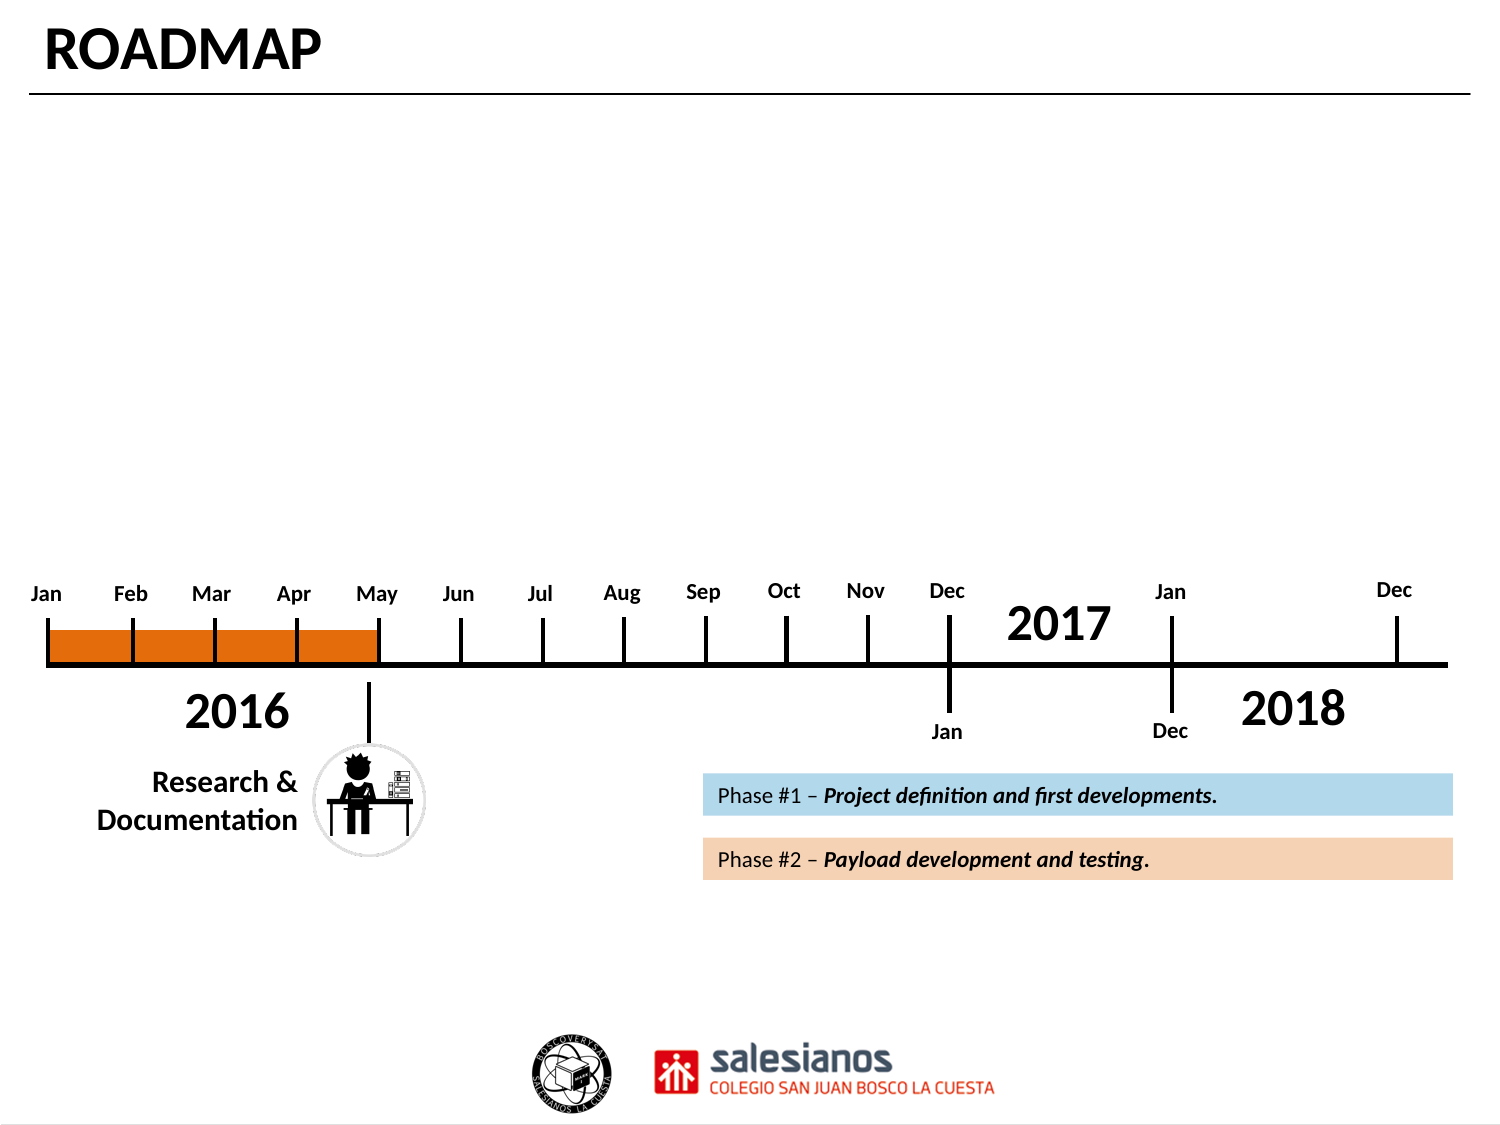

ROADMAP
Dec
Nov
Dec
Oct
Jan
Sep
Aug
Jul
Jan
Feb
Mar
Apr
May
Jun
2017
2018
2016
Dec
Jan
Research & Documentation
Phase #1 – Project definition and first developments.
Phase #2 – Payload development and testing.